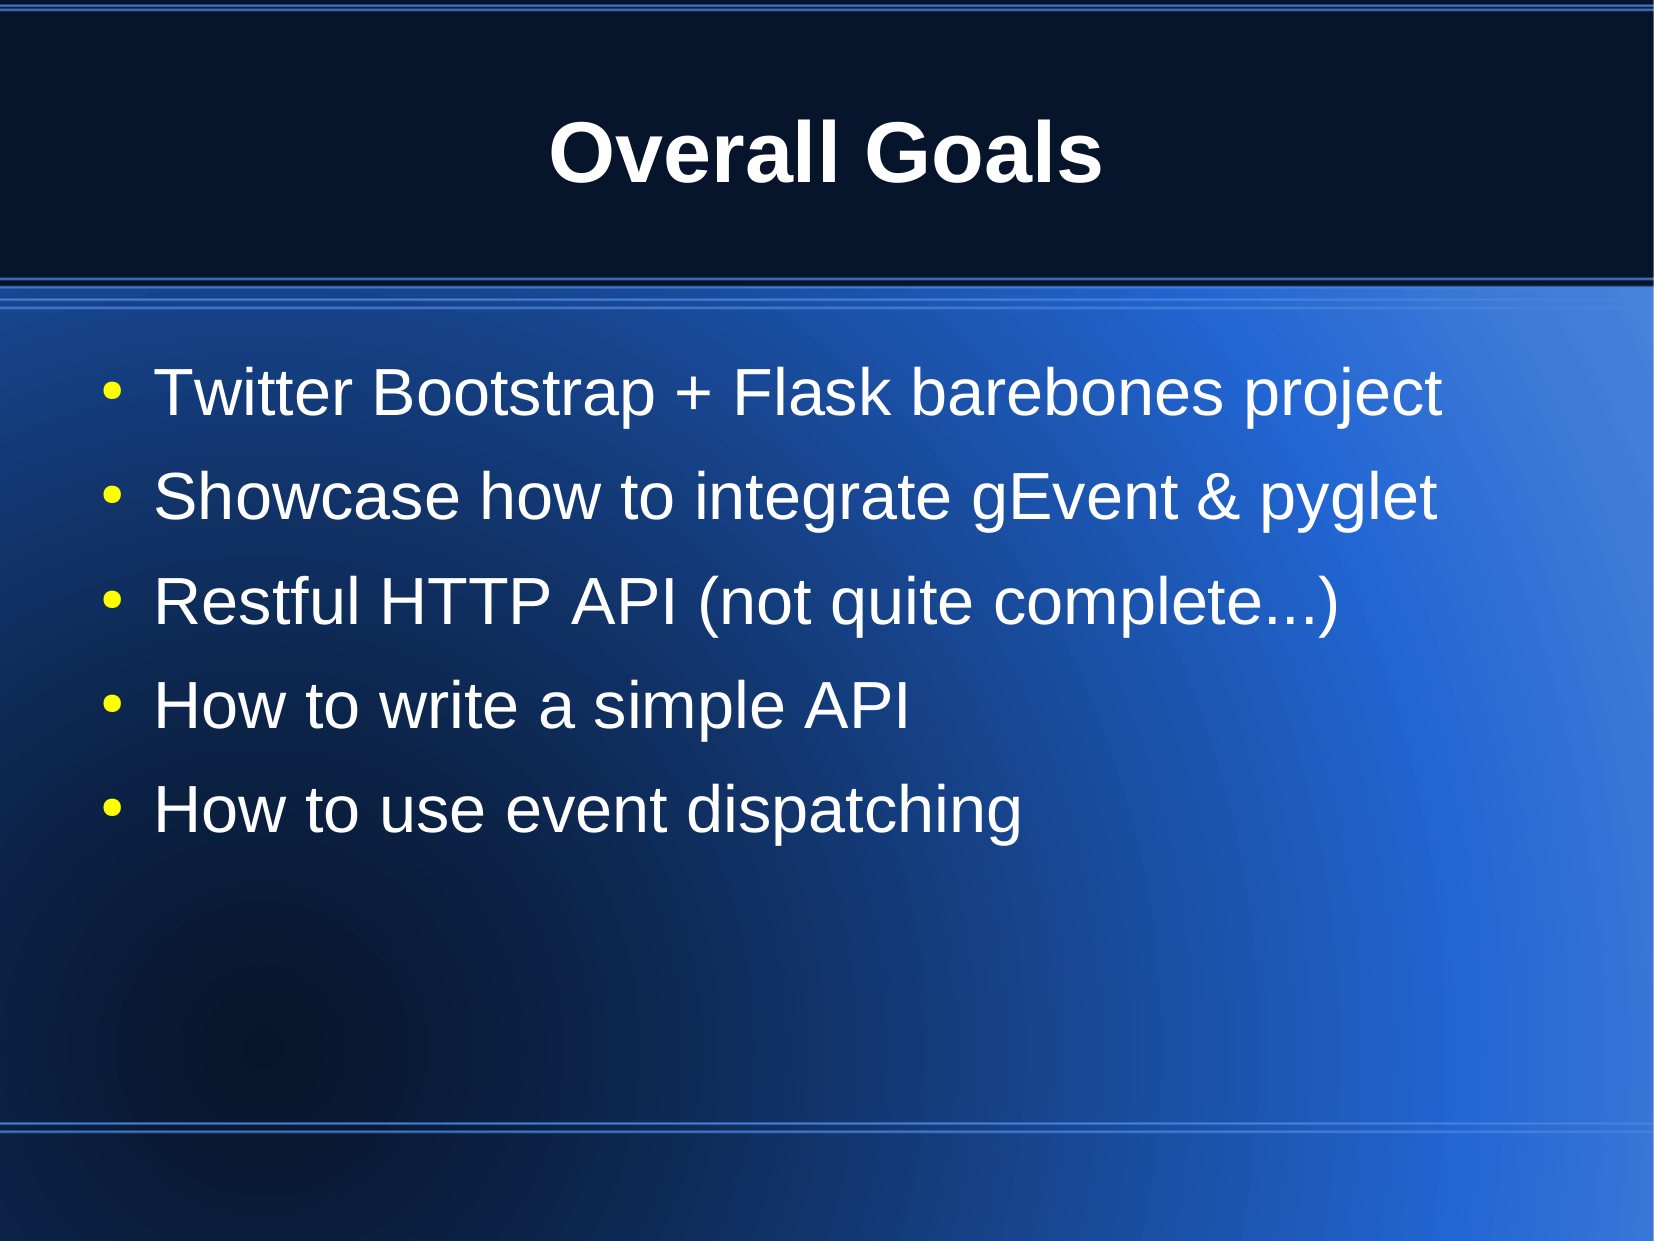

# Overall Goals
Twitter Bootstrap + Flask barebones project
Showcase how to integrate gEvent & pyglet
Restful HTTP API (not quite complete...)
How to write a simple API
How to use event dispatching